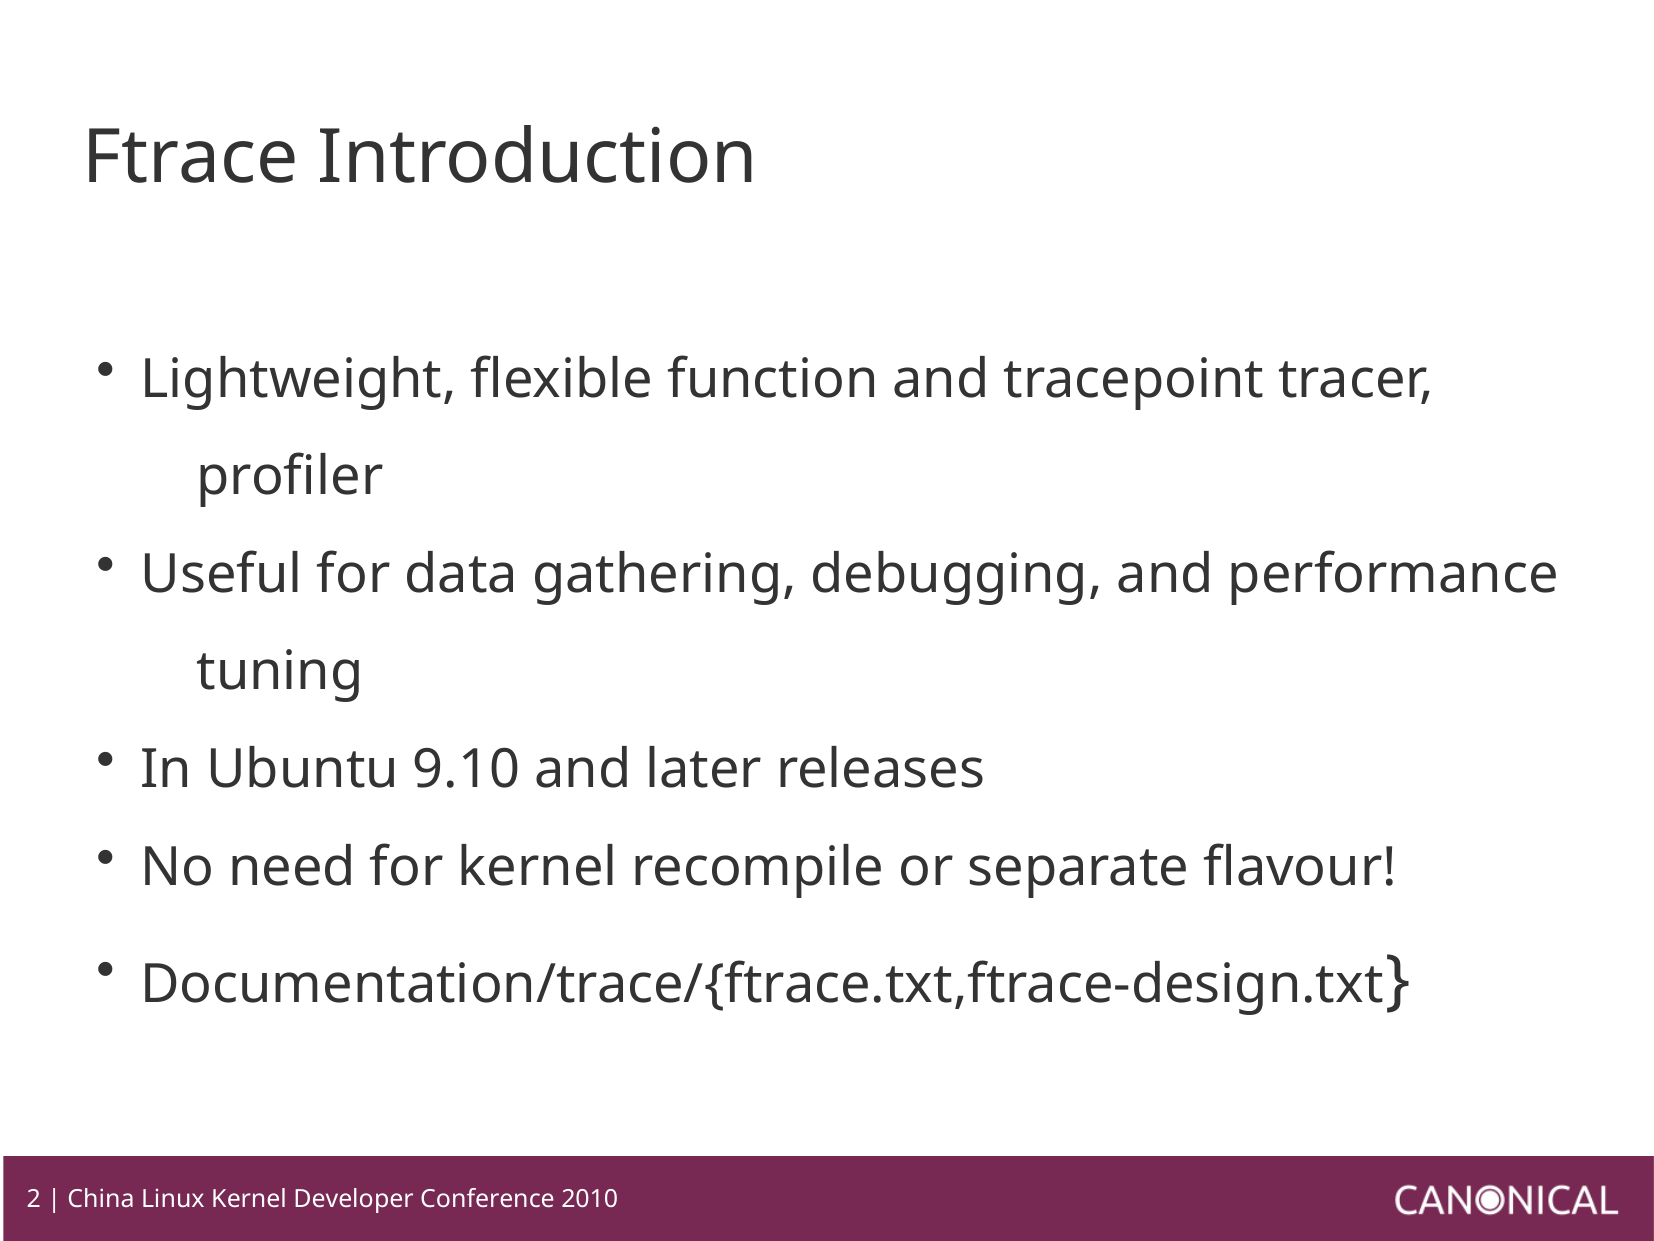

# Ftrace Introduction
Lightweight, flexible function and tracepoint tracer, profiler
Useful for data gathering, debugging, and performance tuning
In Ubuntu 9.10 and later releases
No need for kernel recompile or separate flavour!
Documentation/trace/{ftrace.txt,ftrace-design.txt}